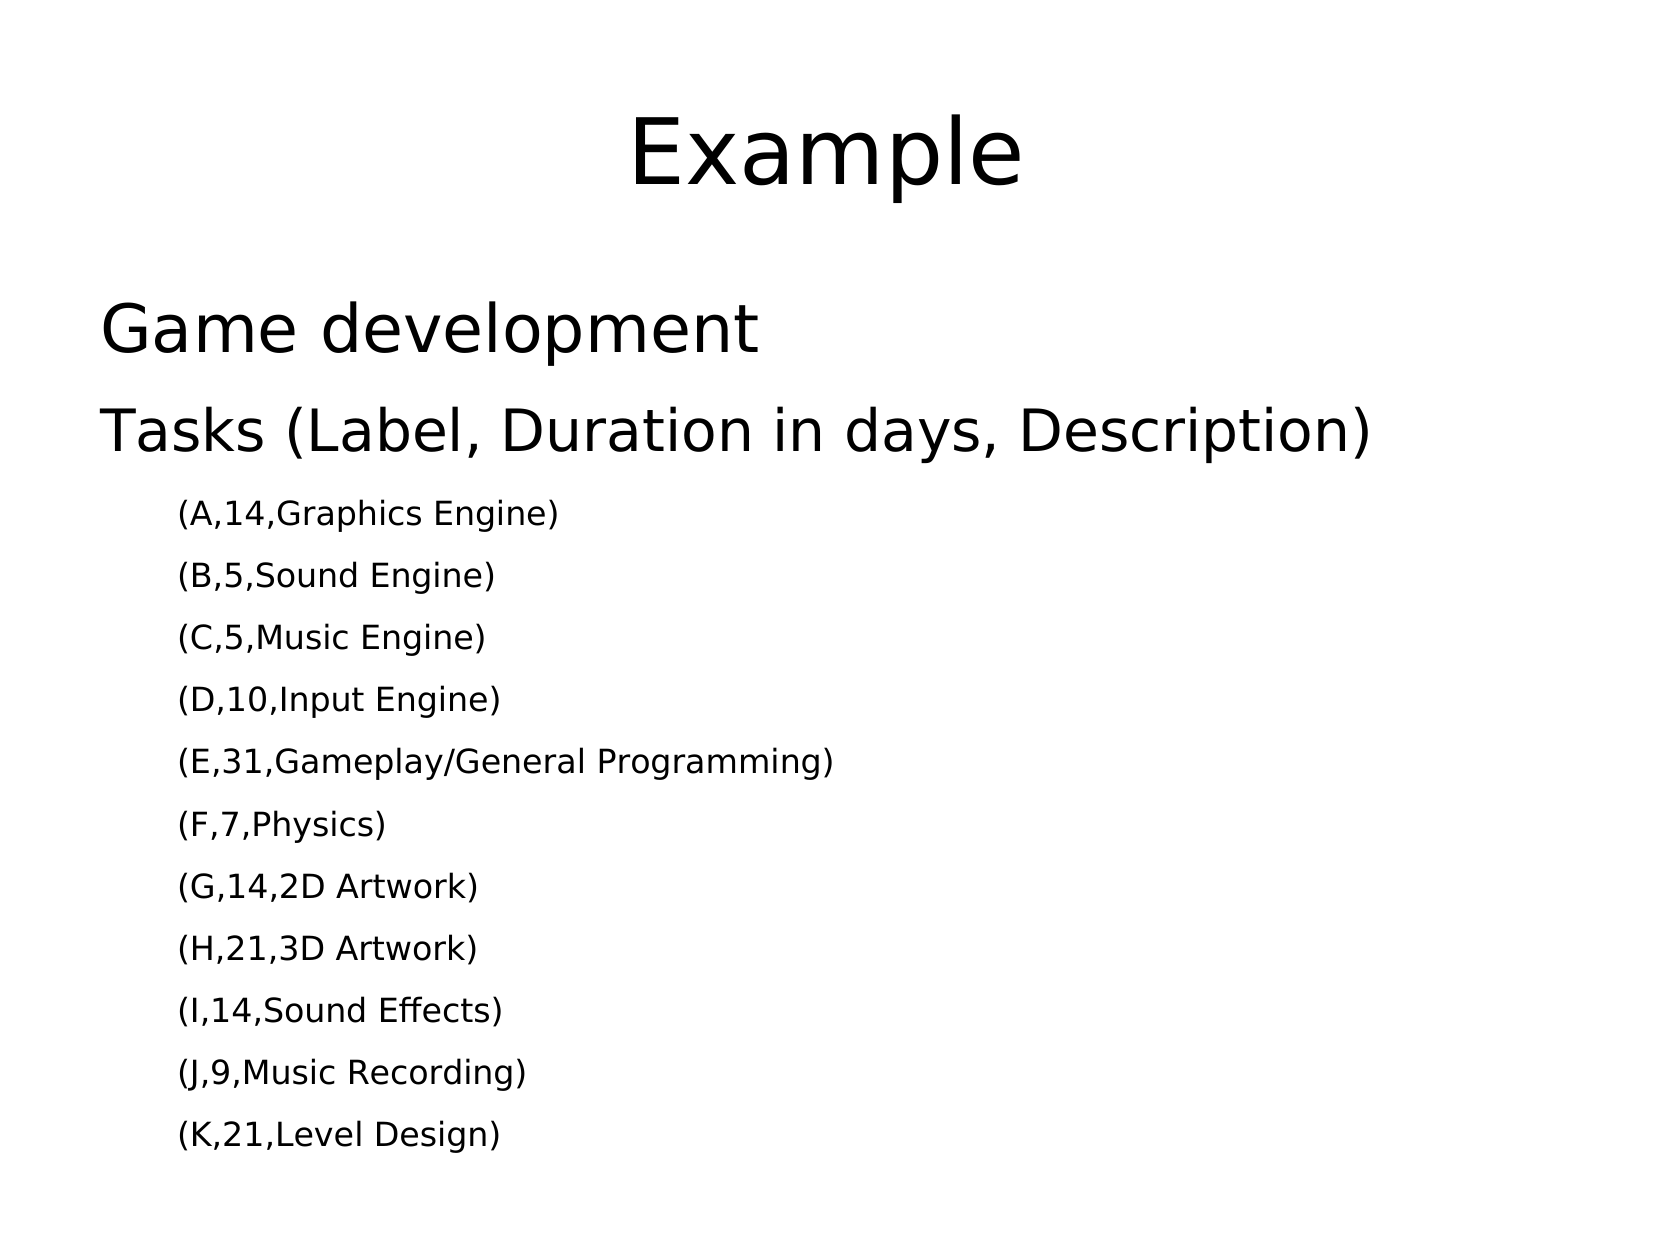

# Example
Game development
Tasks (Label, Duration in days, Description)
(A,14,Graphics Engine)
(B,5,Sound Engine)
(C,5,Music Engine)
(D,10,Input Engine)
(E,31,Gameplay/General Programming)
(F,7,Physics)
(G,14,2D Artwork)
(H,21,3D Artwork)
(I,14,Sound Effects)
(J,9,Music Recording)
(K,21,Level Design)